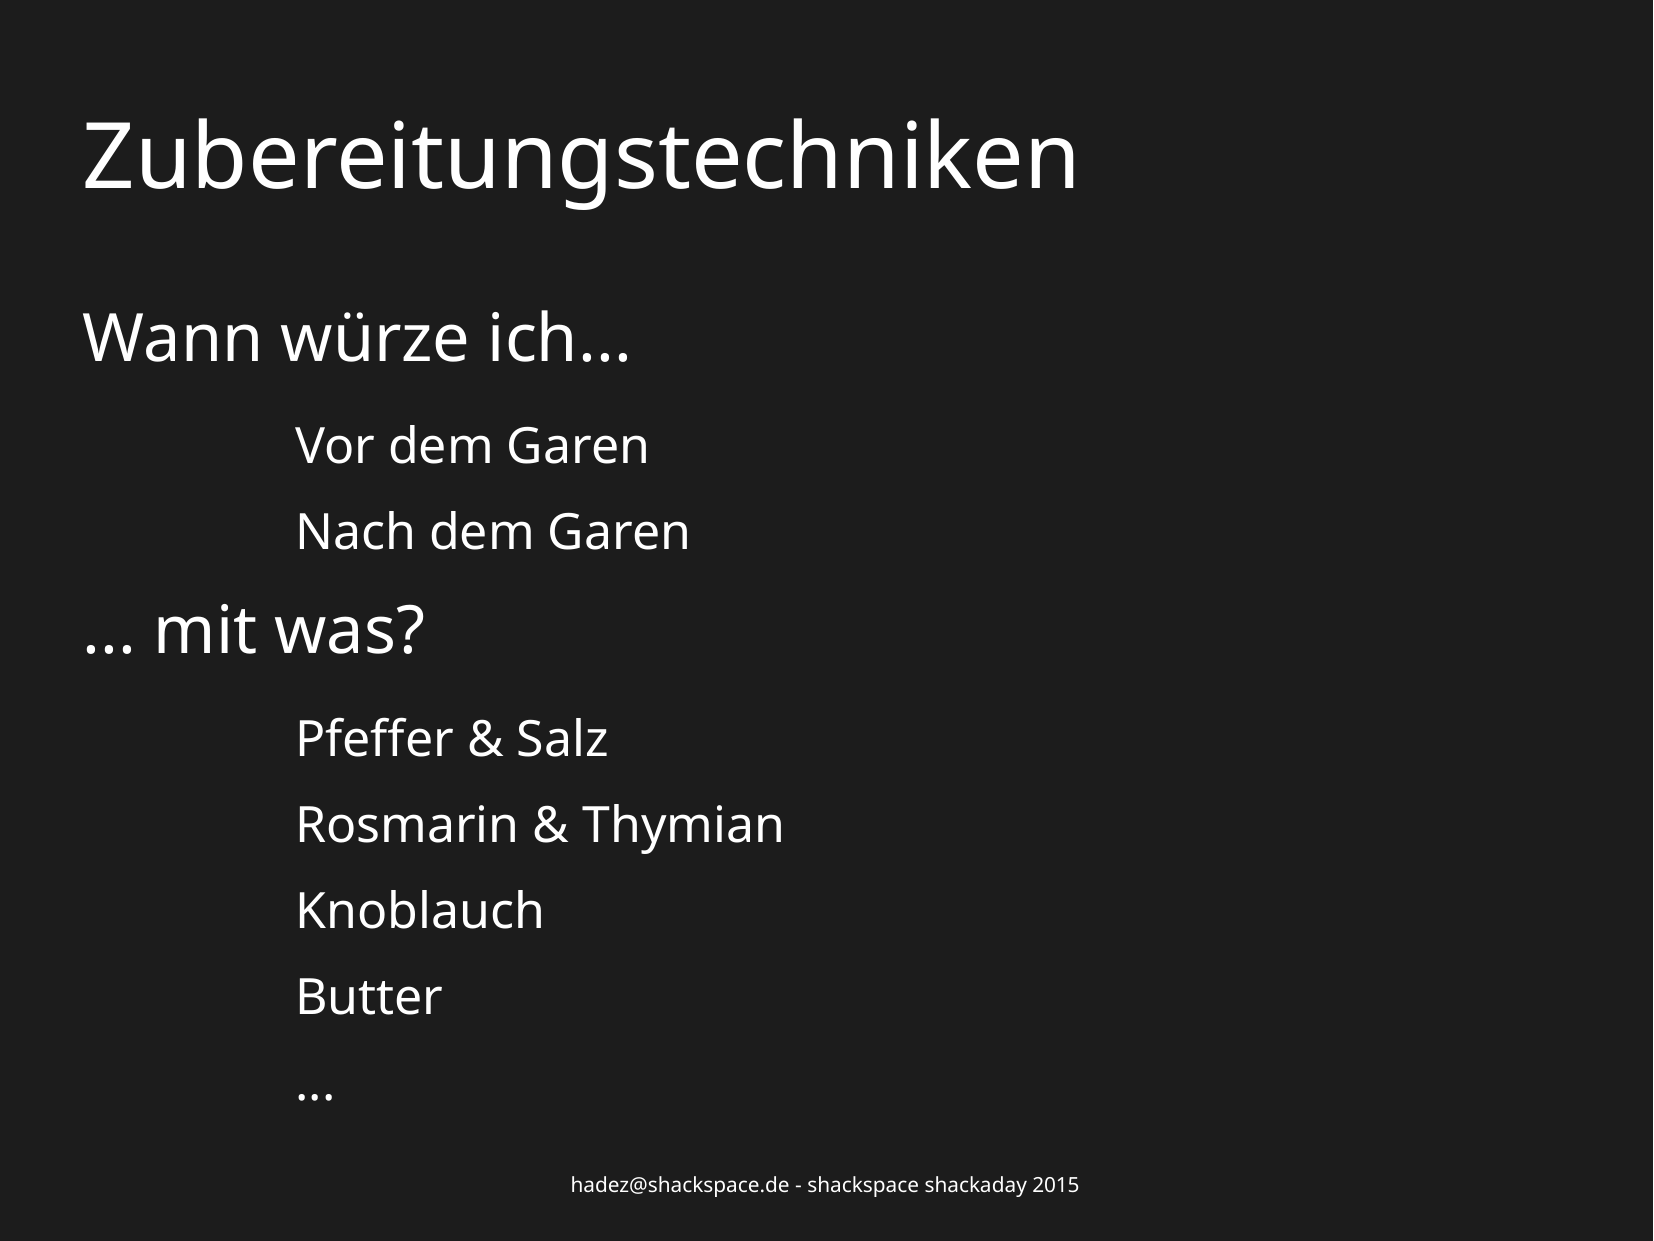

# Zubereitungstechniken
Wann würze ich...
Vor dem Garen
Nach dem Garen
... mit was?
Pfeffer & Salz
Rosmarin & Thymian
Knoblauch
Butter
...